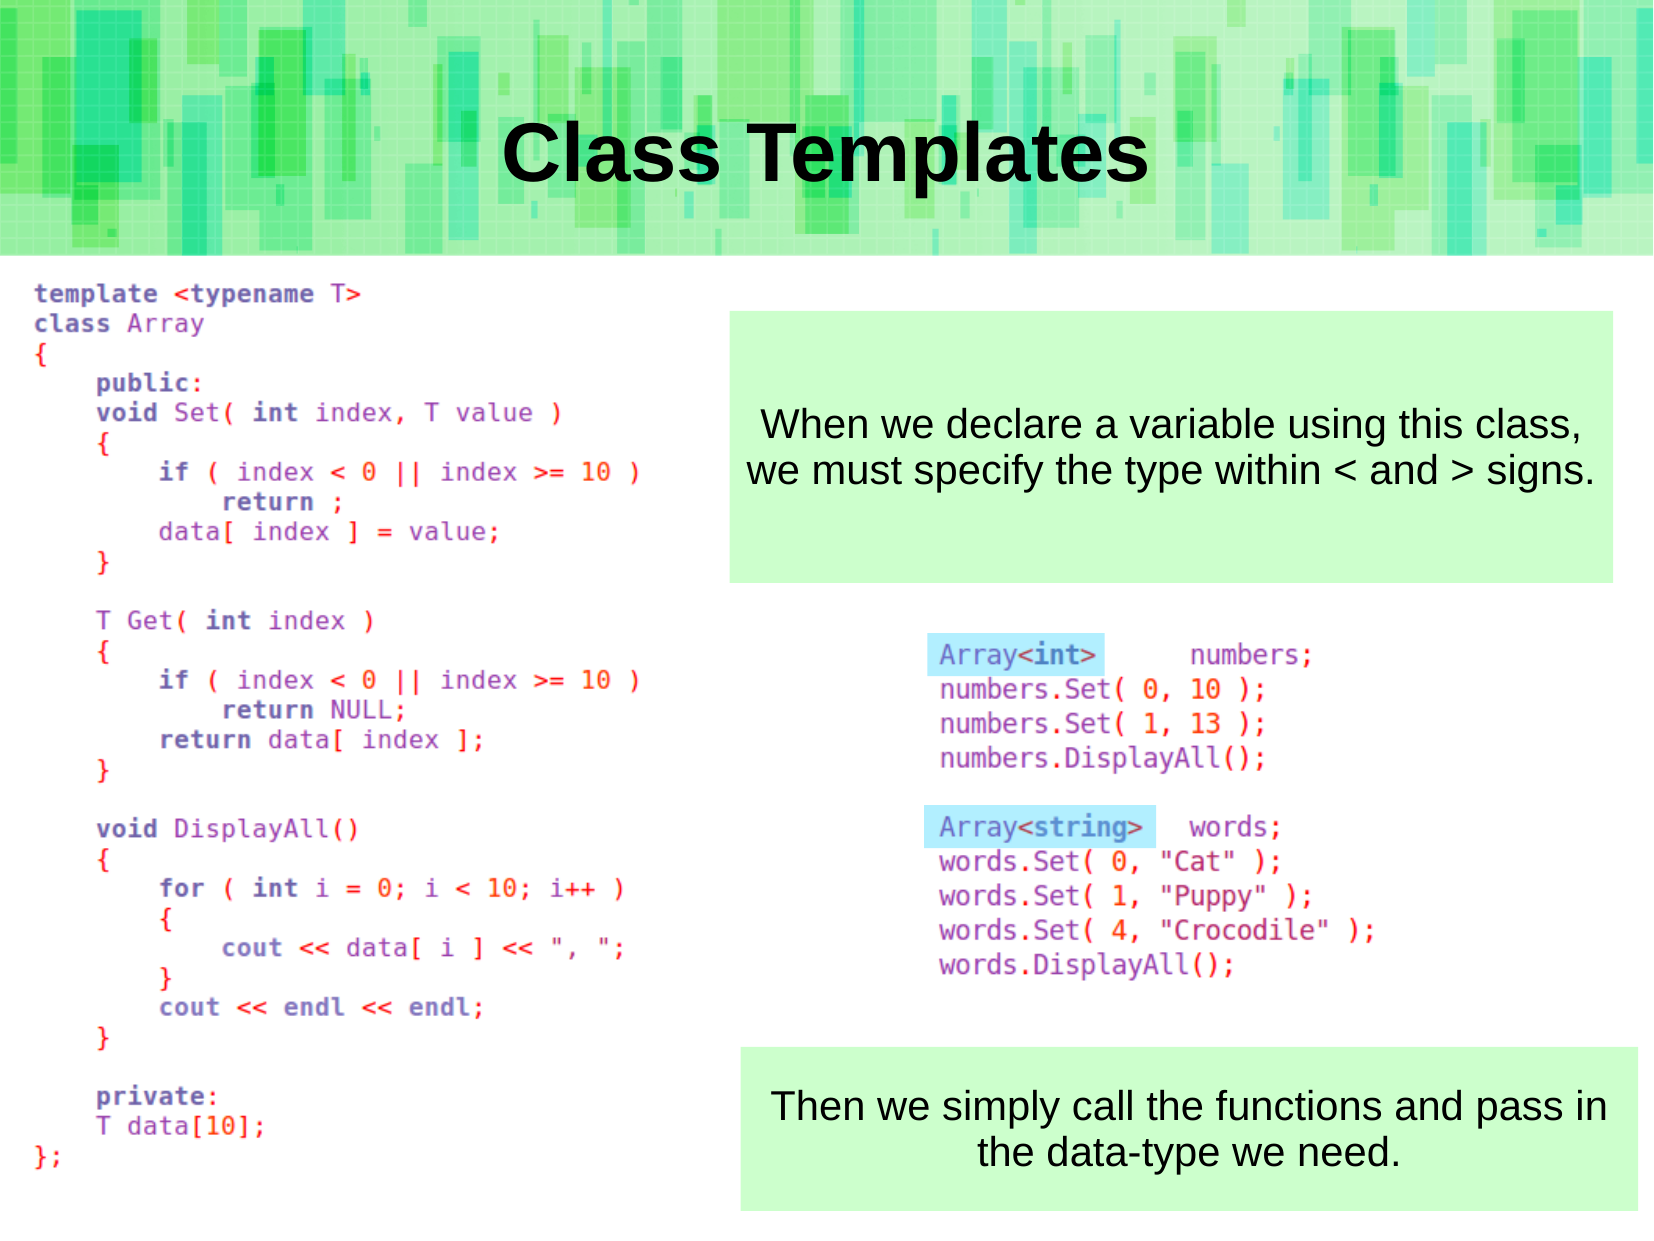

# Class Templates
When we declare a variable using this class, we must specify the type within < and > signs.
Then we simply call the functions and pass in the data-type we need.